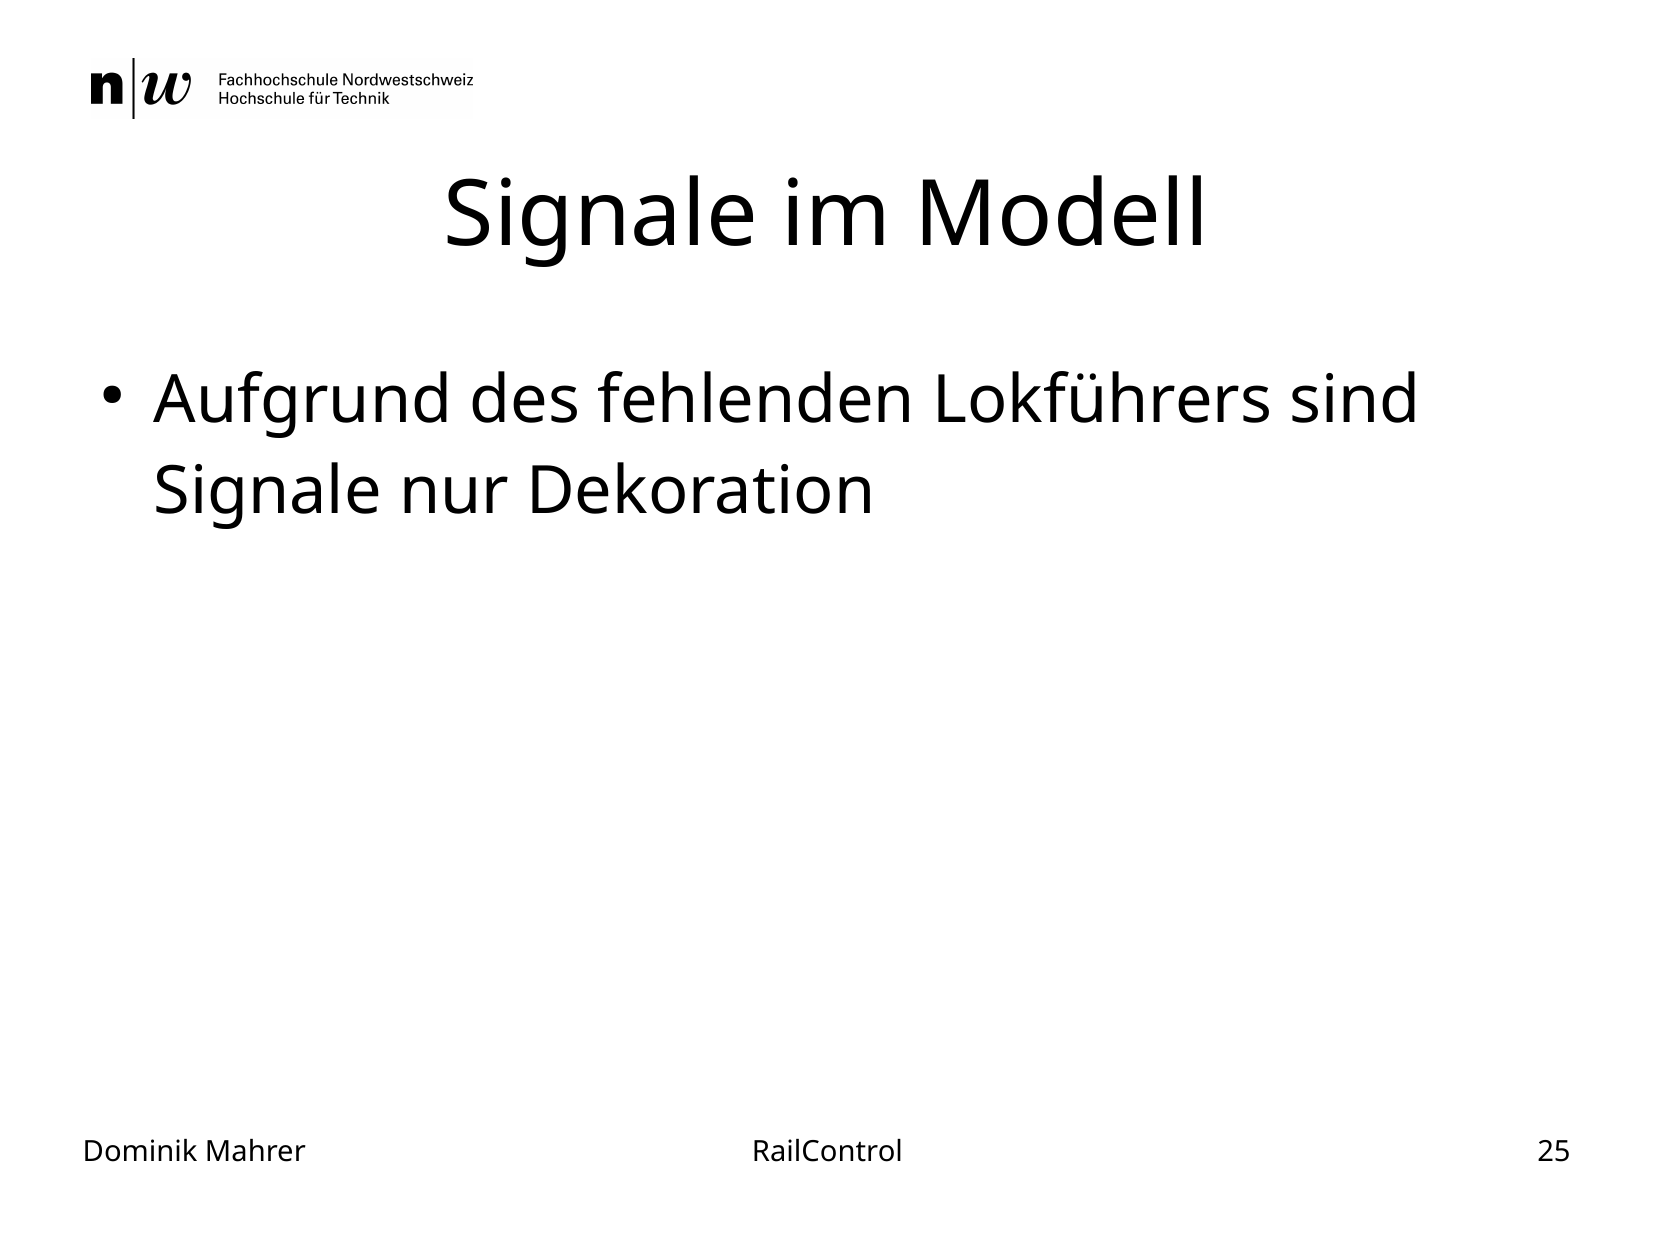

# Signale im Modell
Aufgrund des fehlenden Lokführers sind Signale nur Dekoration
Dominik Mahrer
RailControl
25